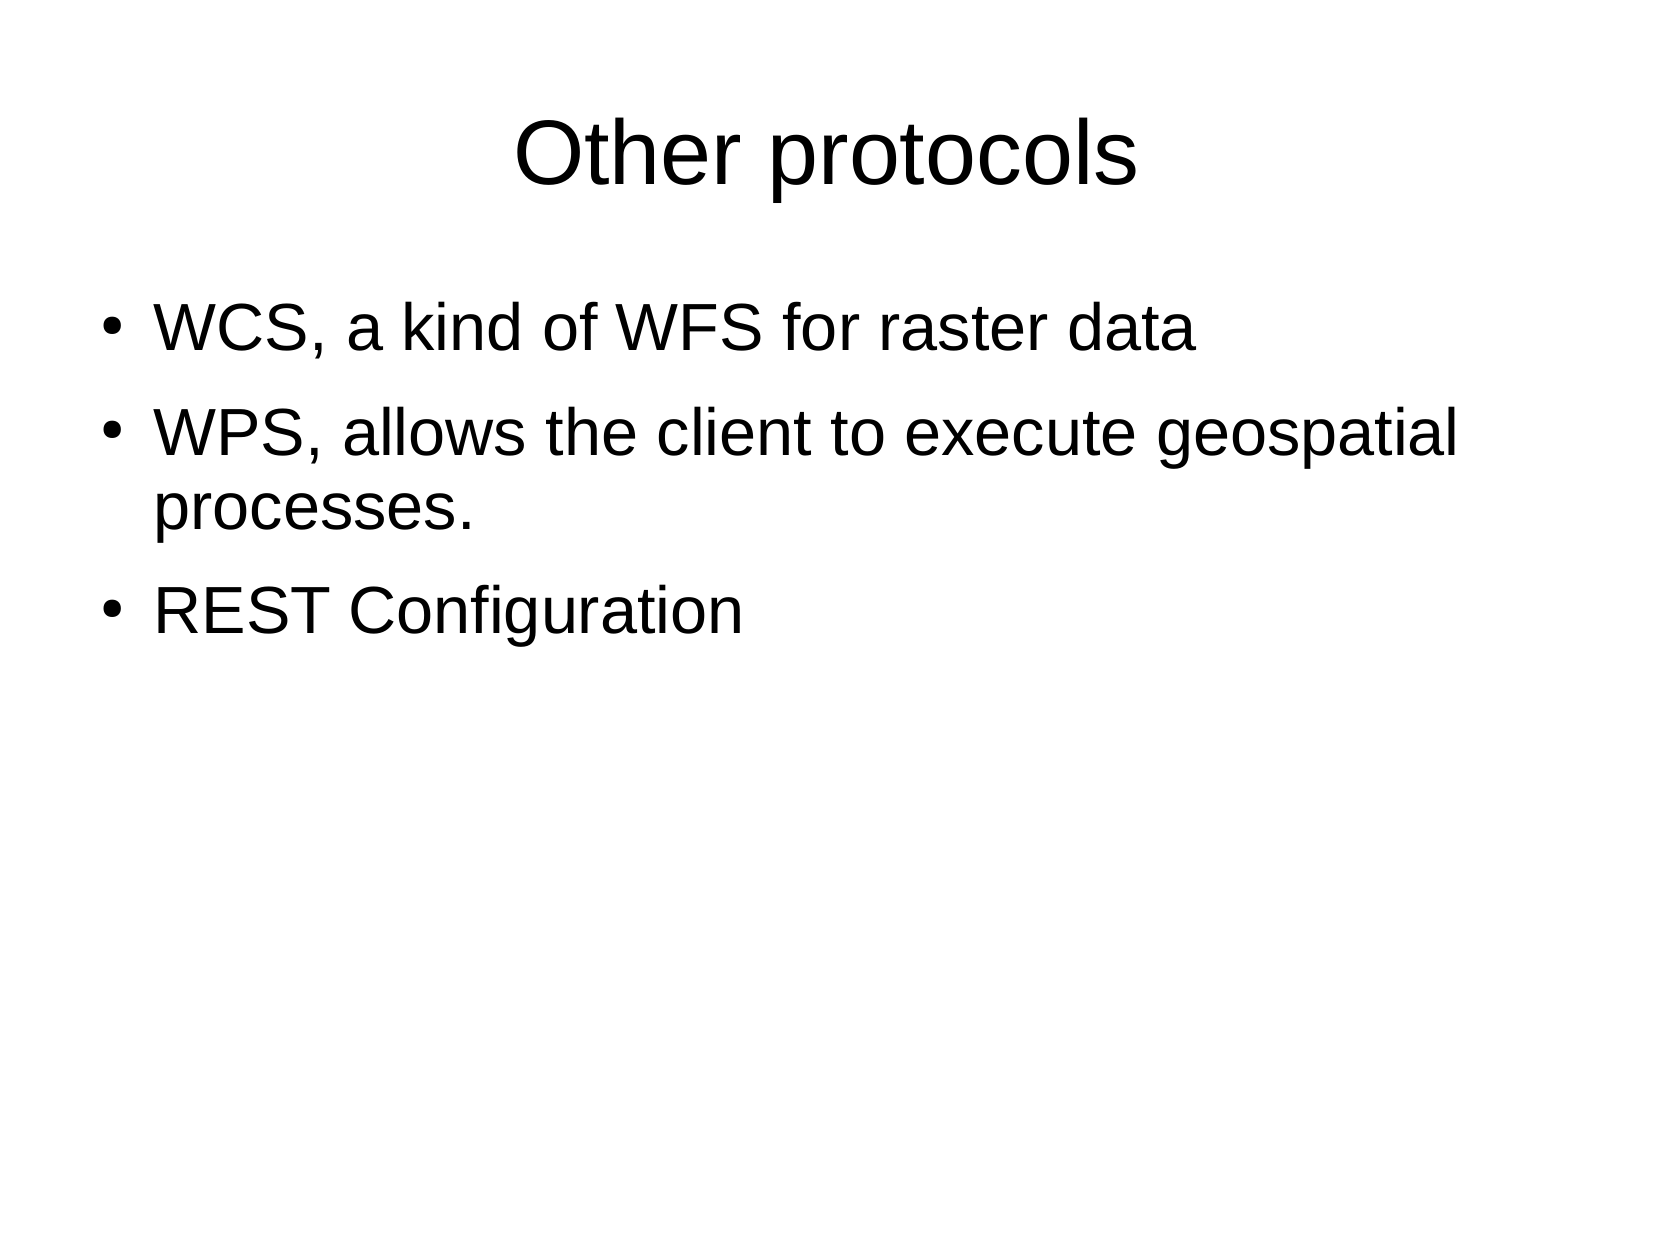

# Other protocols
WCS, a kind of WFS for raster data
WPS, allows the client to execute geospatial processes.
REST Configuration